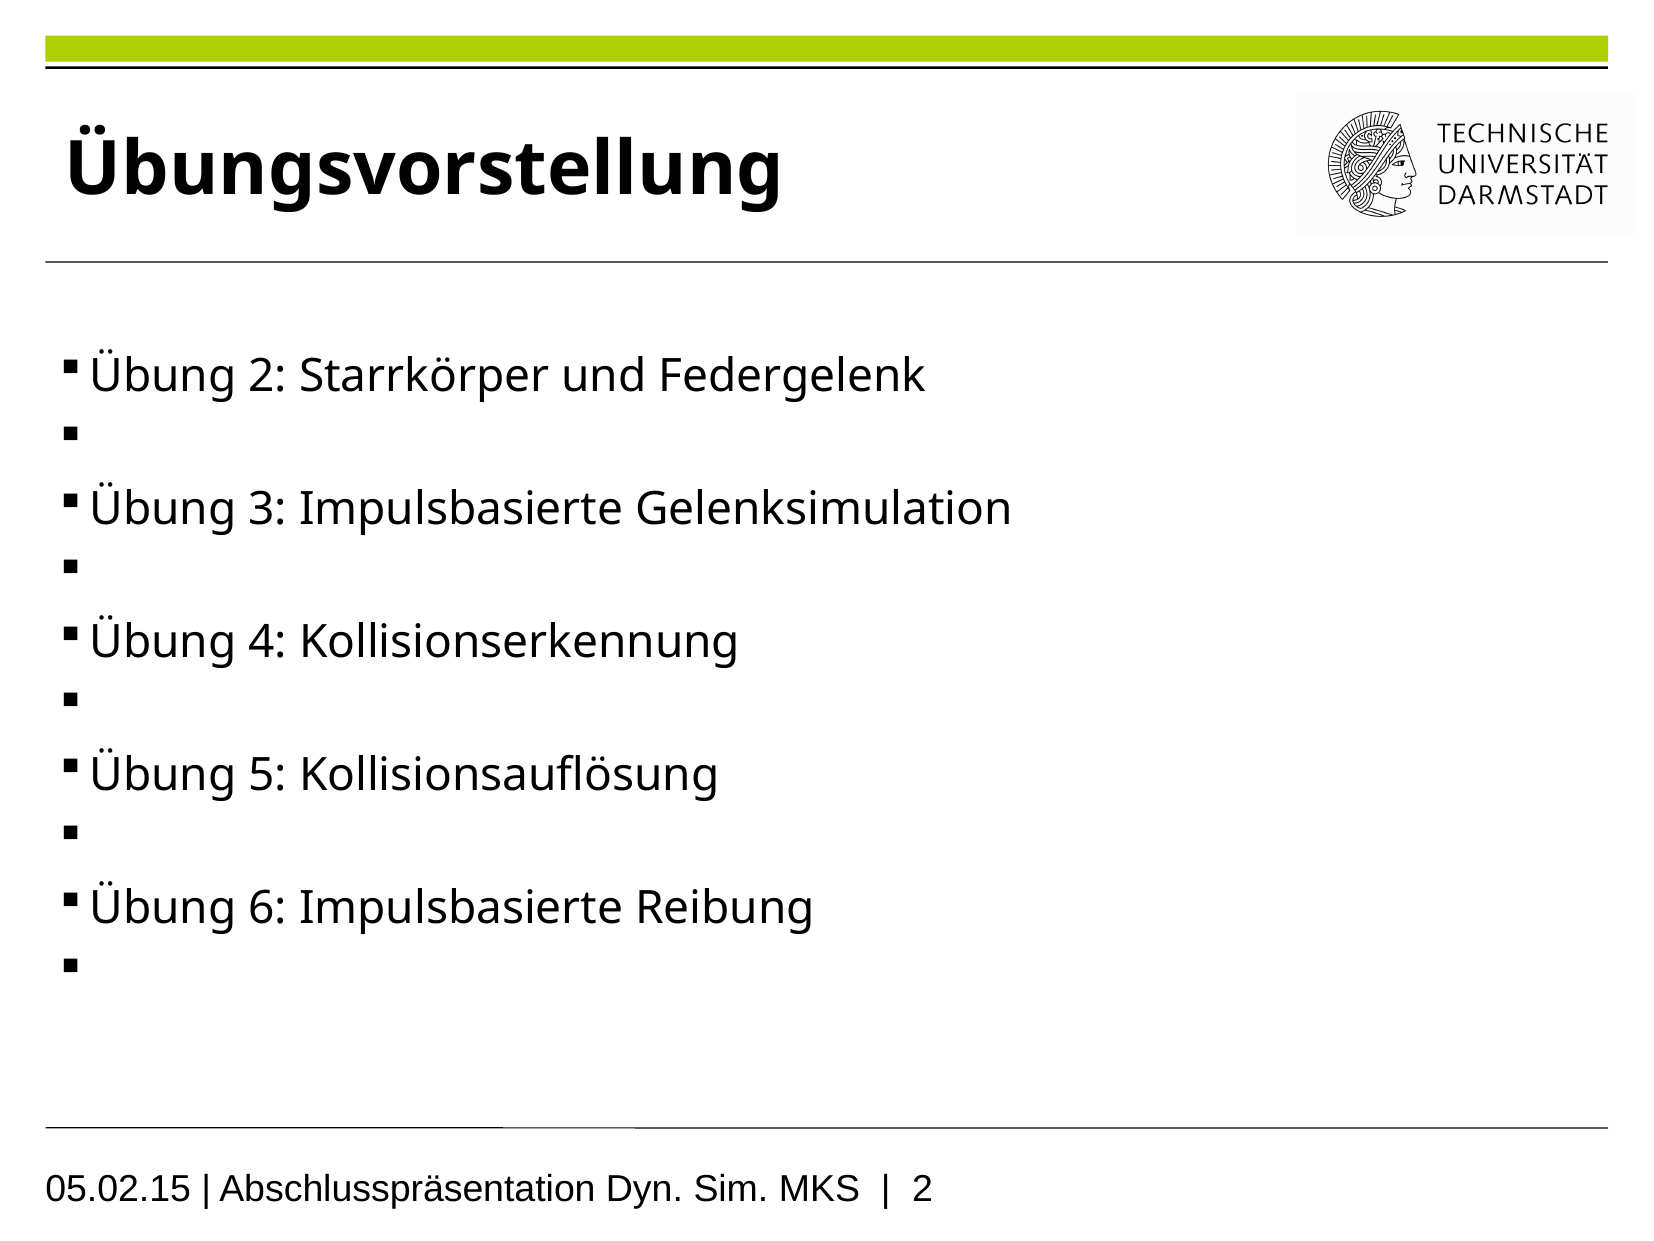

# Übungsvorstellung
Übung 2: Starrkörper und Federgelenk
Übung 3: Impulsbasierte Gelenksimulation
Übung 4: Kollisionserkennung
Übung 5: Kollisionsauflösung
Übung 6: Impulsbasierte Reibung
05.02.15 | Abschlusspräsentation Dyn. Sim. MKS |